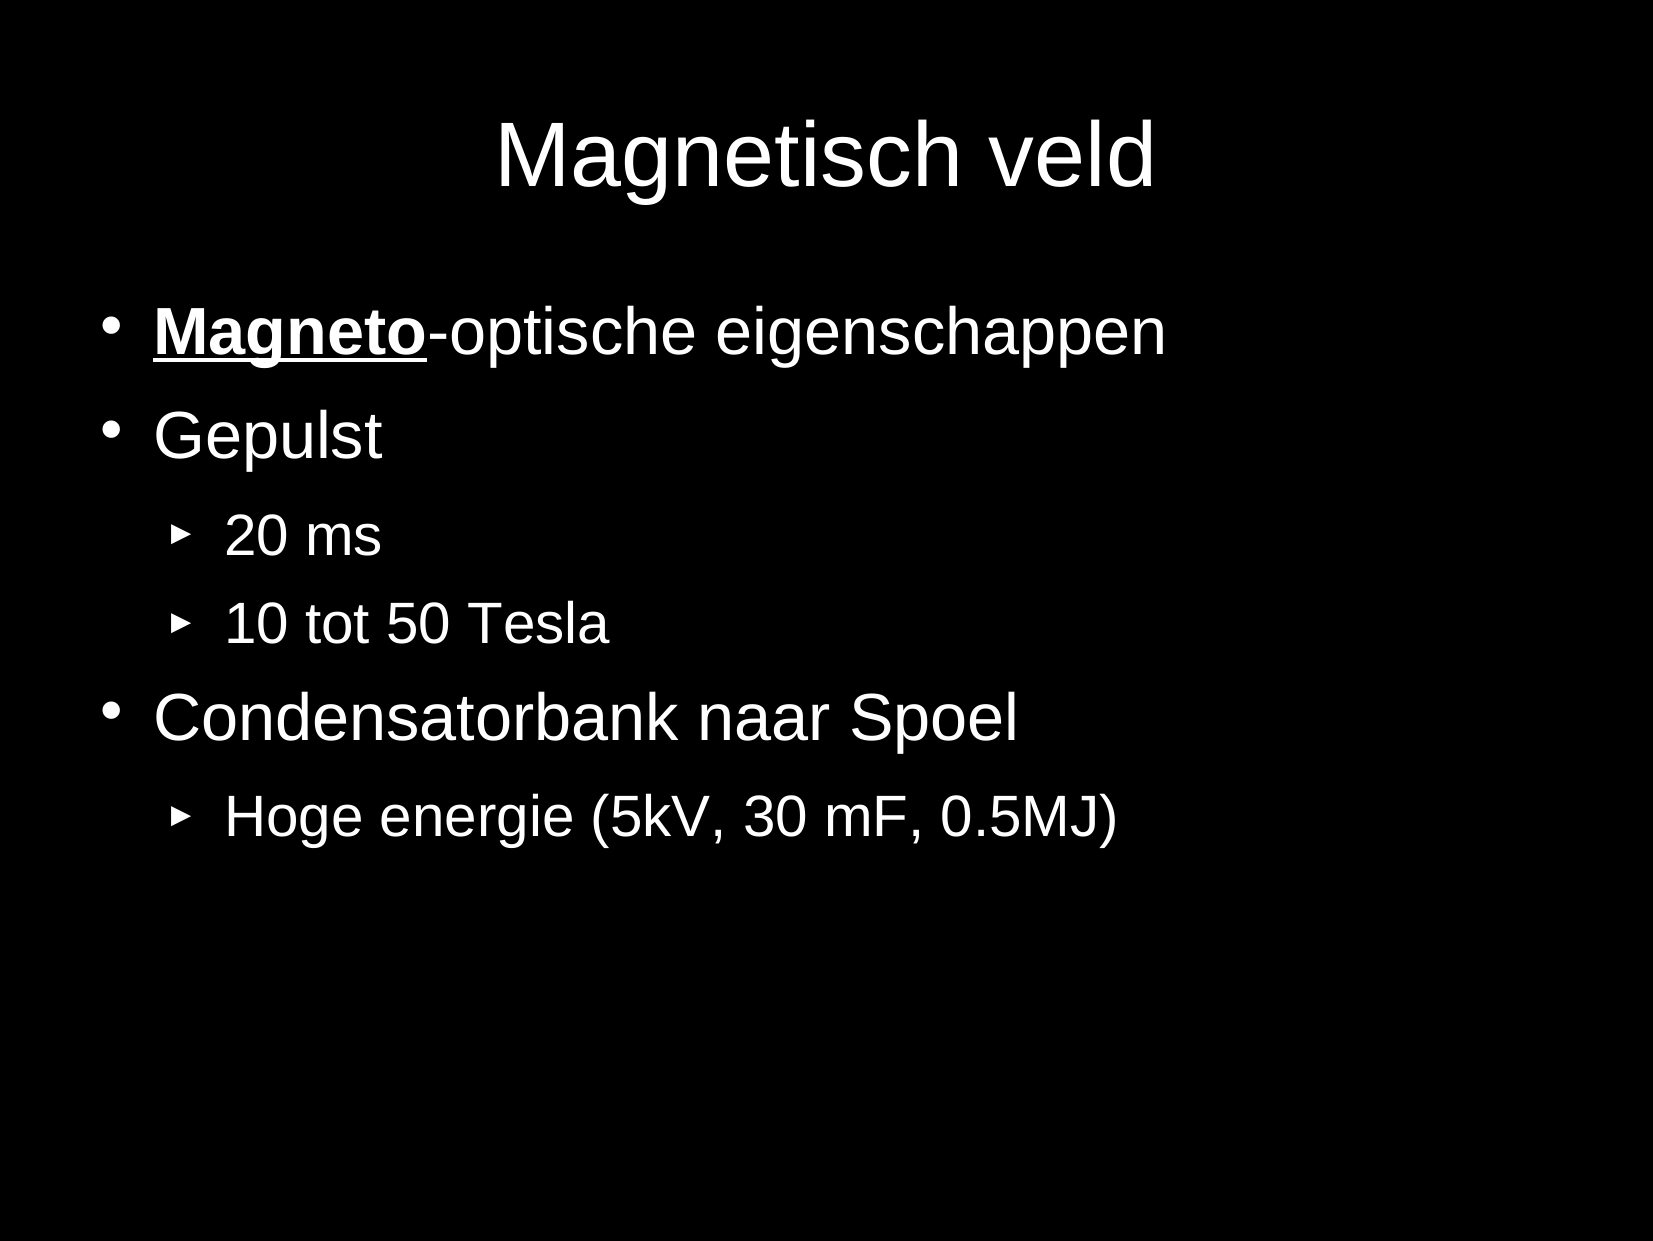

# Magnetisch veld
Magneto-optische eigenschappen
Gepulst
20 ms
10 tot 50 Tesla
Condensatorbank naar Spoel
Hoge energie (5kV, 30 mF, 0.5MJ)